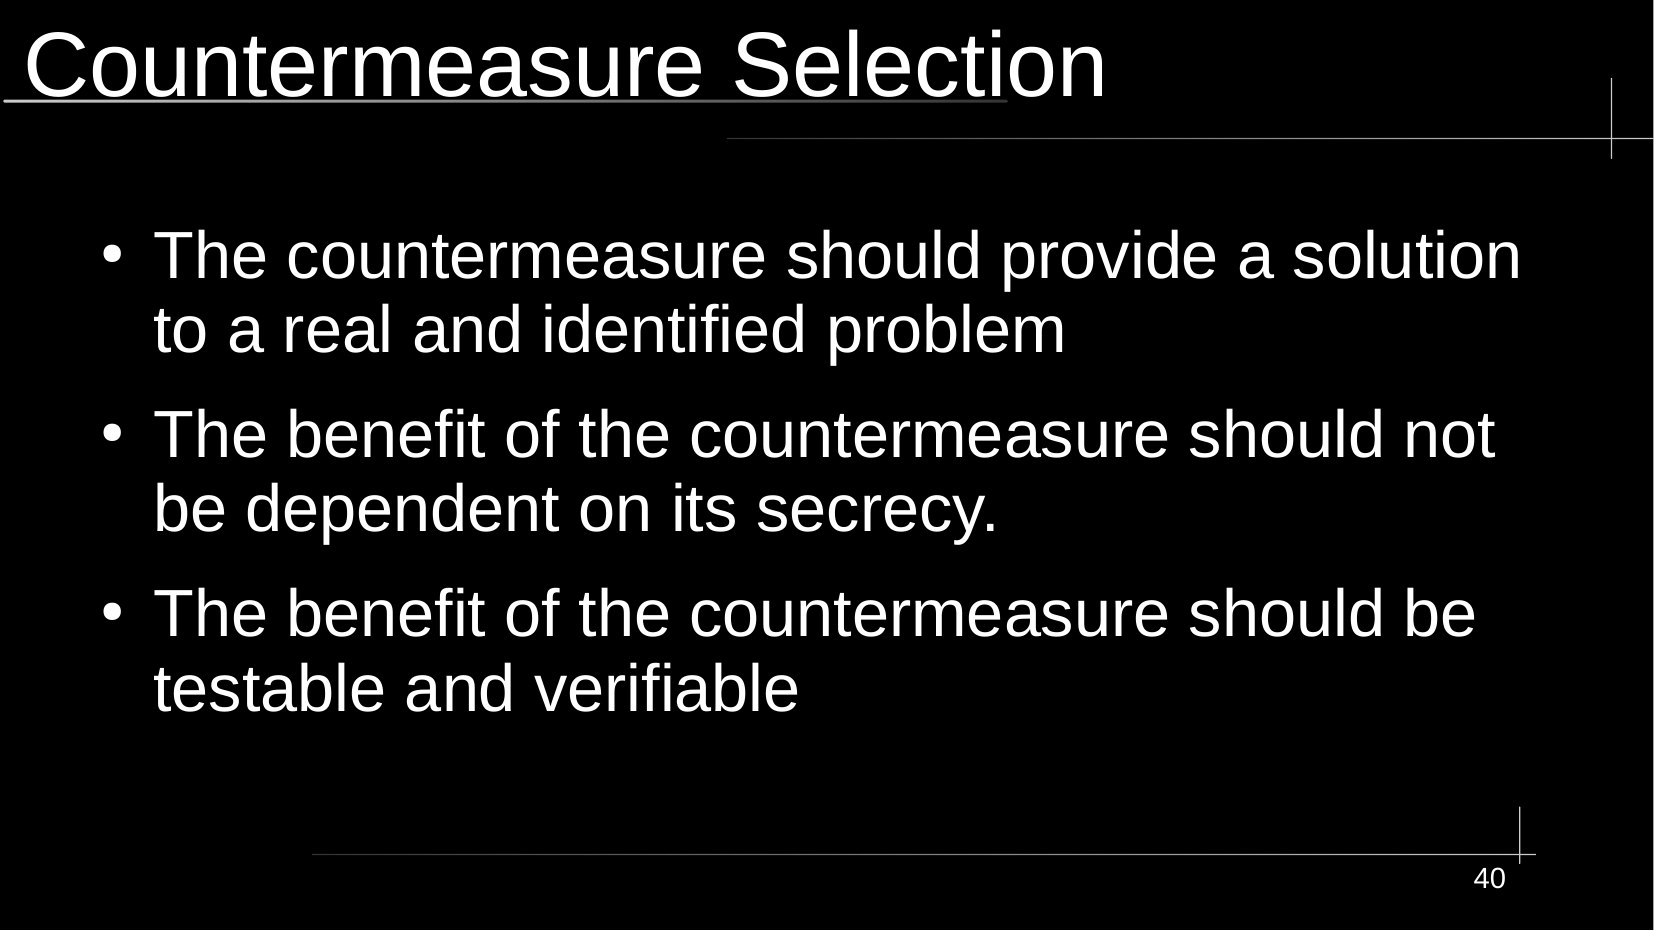

# Countermeasure Selection
The countermeasure should provide a solution to a real and identified problem
The benefit of the countermeasure should not be dependent on its secrecy.
The benefit of the countermeasure should be testable and verifiable
40